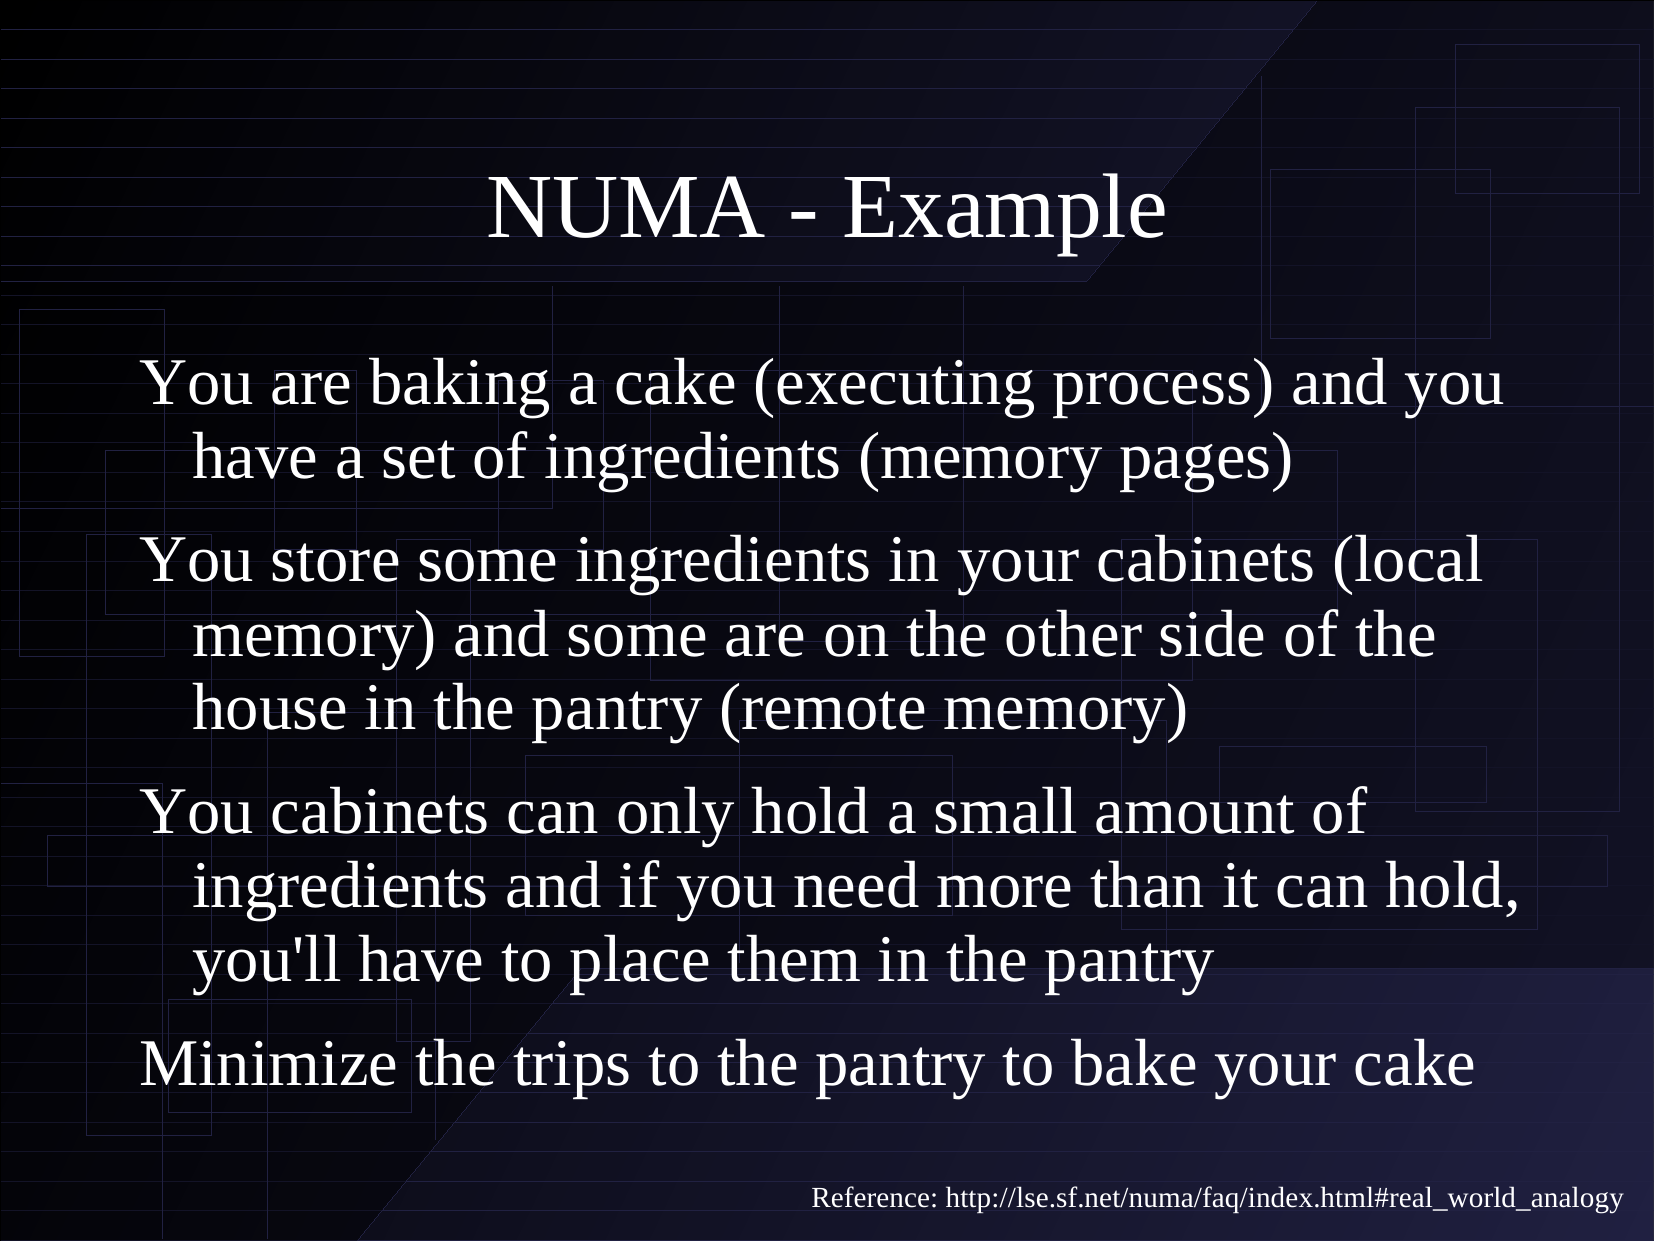

# NUMA - Example
You are baking a cake (executing process) and you have a set of ingredients (memory pages)
You store some ingredients in your cabinets (local memory) and some are on the other side of the house in the pantry (remote memory)
You cabinets can only hold a small amount of ingredients and if you need more than it can hold, you'll have to place them in the pantry
Minimize the trips to the pantry to bake your cake
Reference: http://lse.sf.net/numa/faq/index.html#real_world_analogy